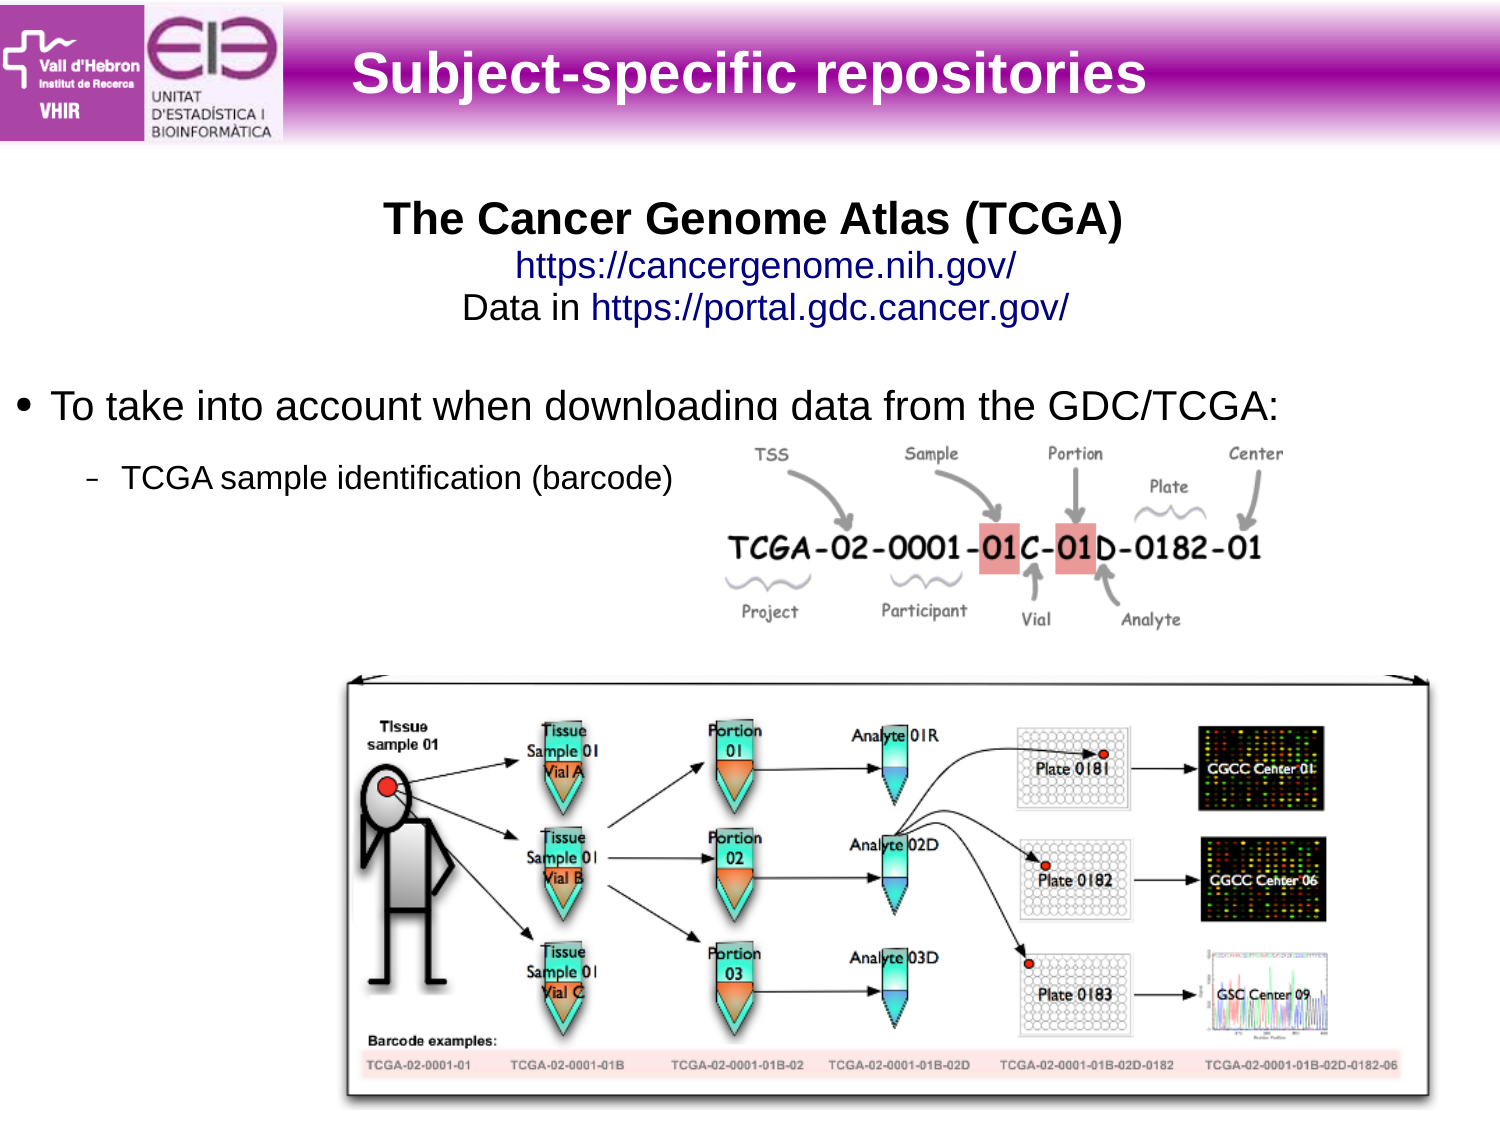

Subject-specific repositories
The Cancer Genome Atlas (TCGA)
https://cancergenome.nih.gov/
Data in https://portal.gdc.cancer.gov/
To take into account when downloading data from the GDC/TCGA:
TCGA sample identification (barcode)